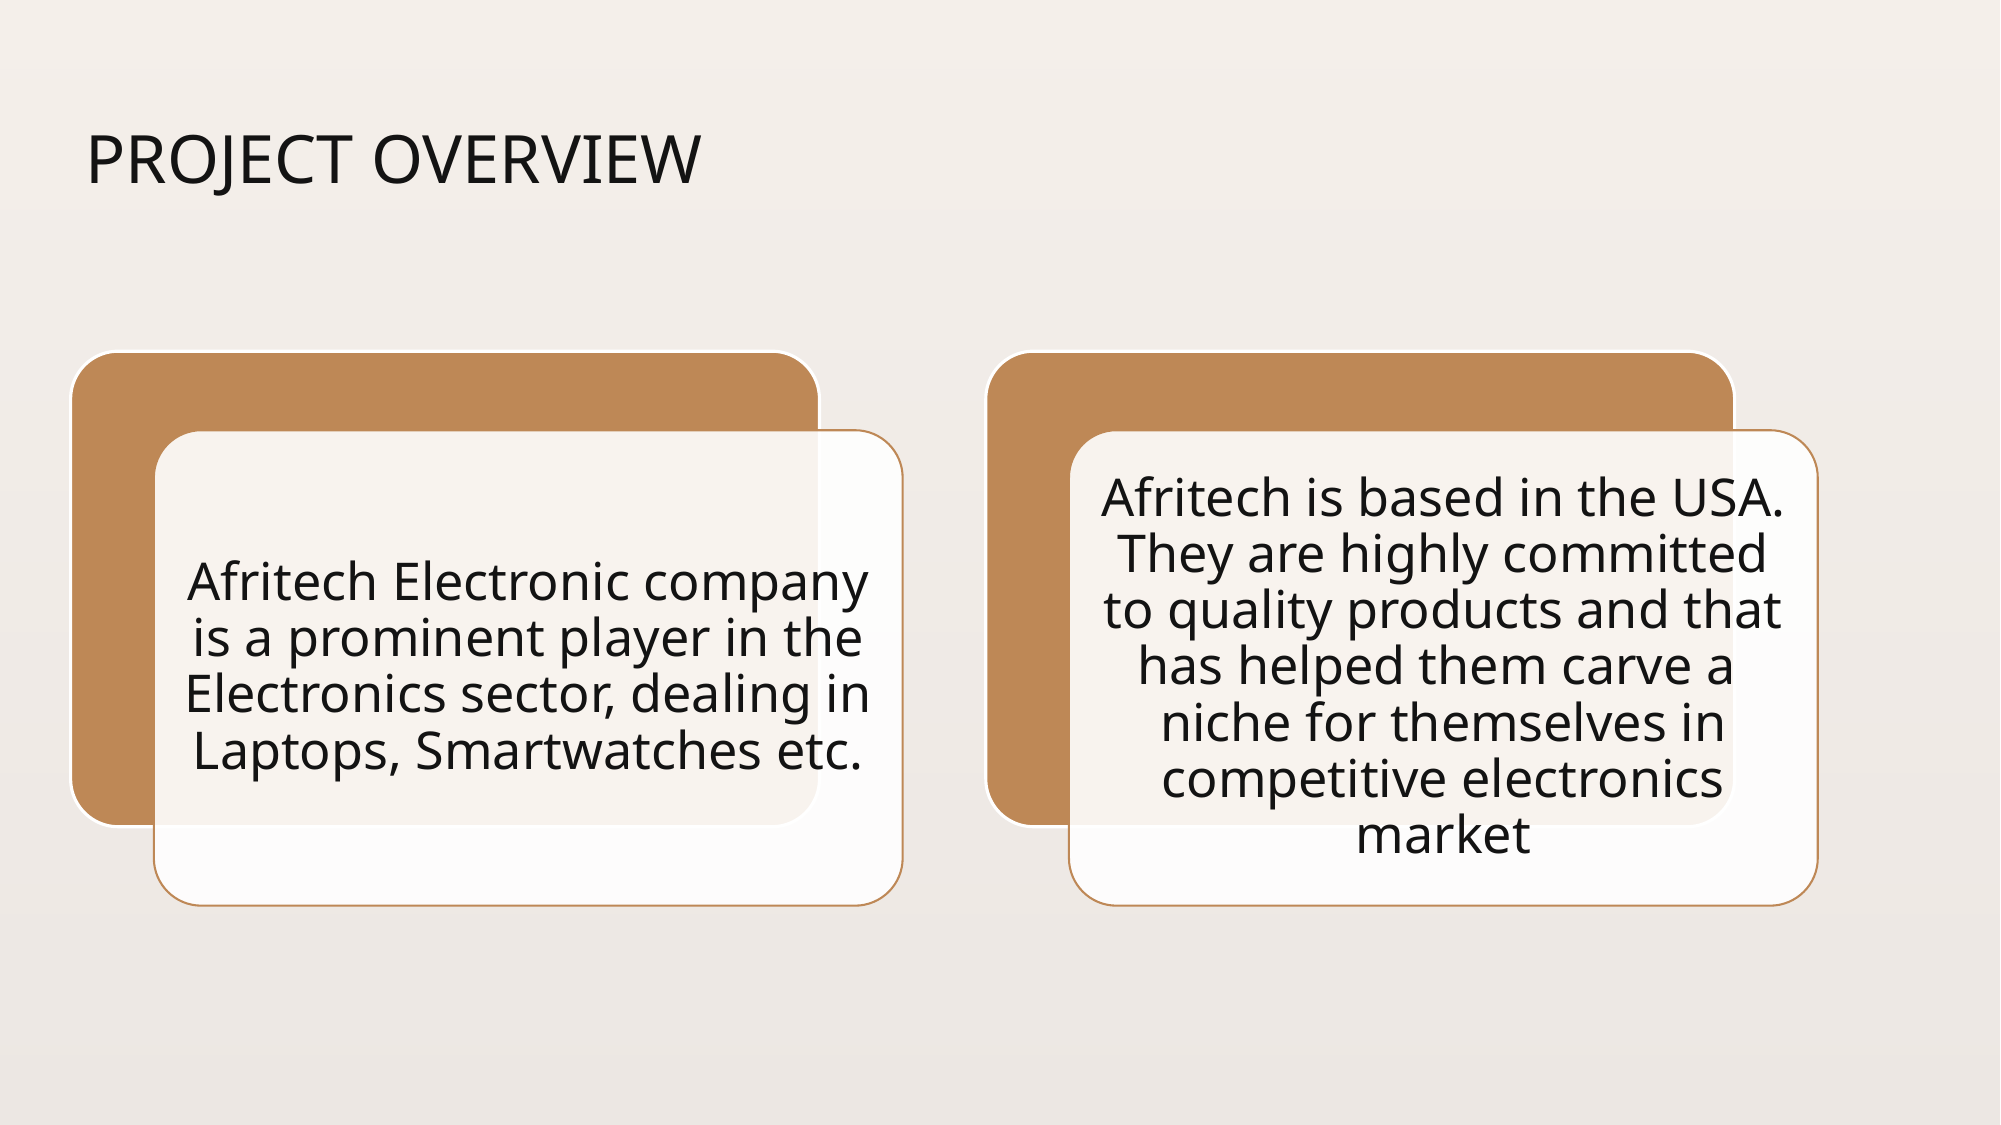

# Project overview
Afritech Electronic company is a prominent player in the Electronics sector, dealing in Laptops, Smartwatches etc.
Afritech is based in the USA. They are highly committed to quality products and that has helped them carve a niche for themselves in competitive electronics market